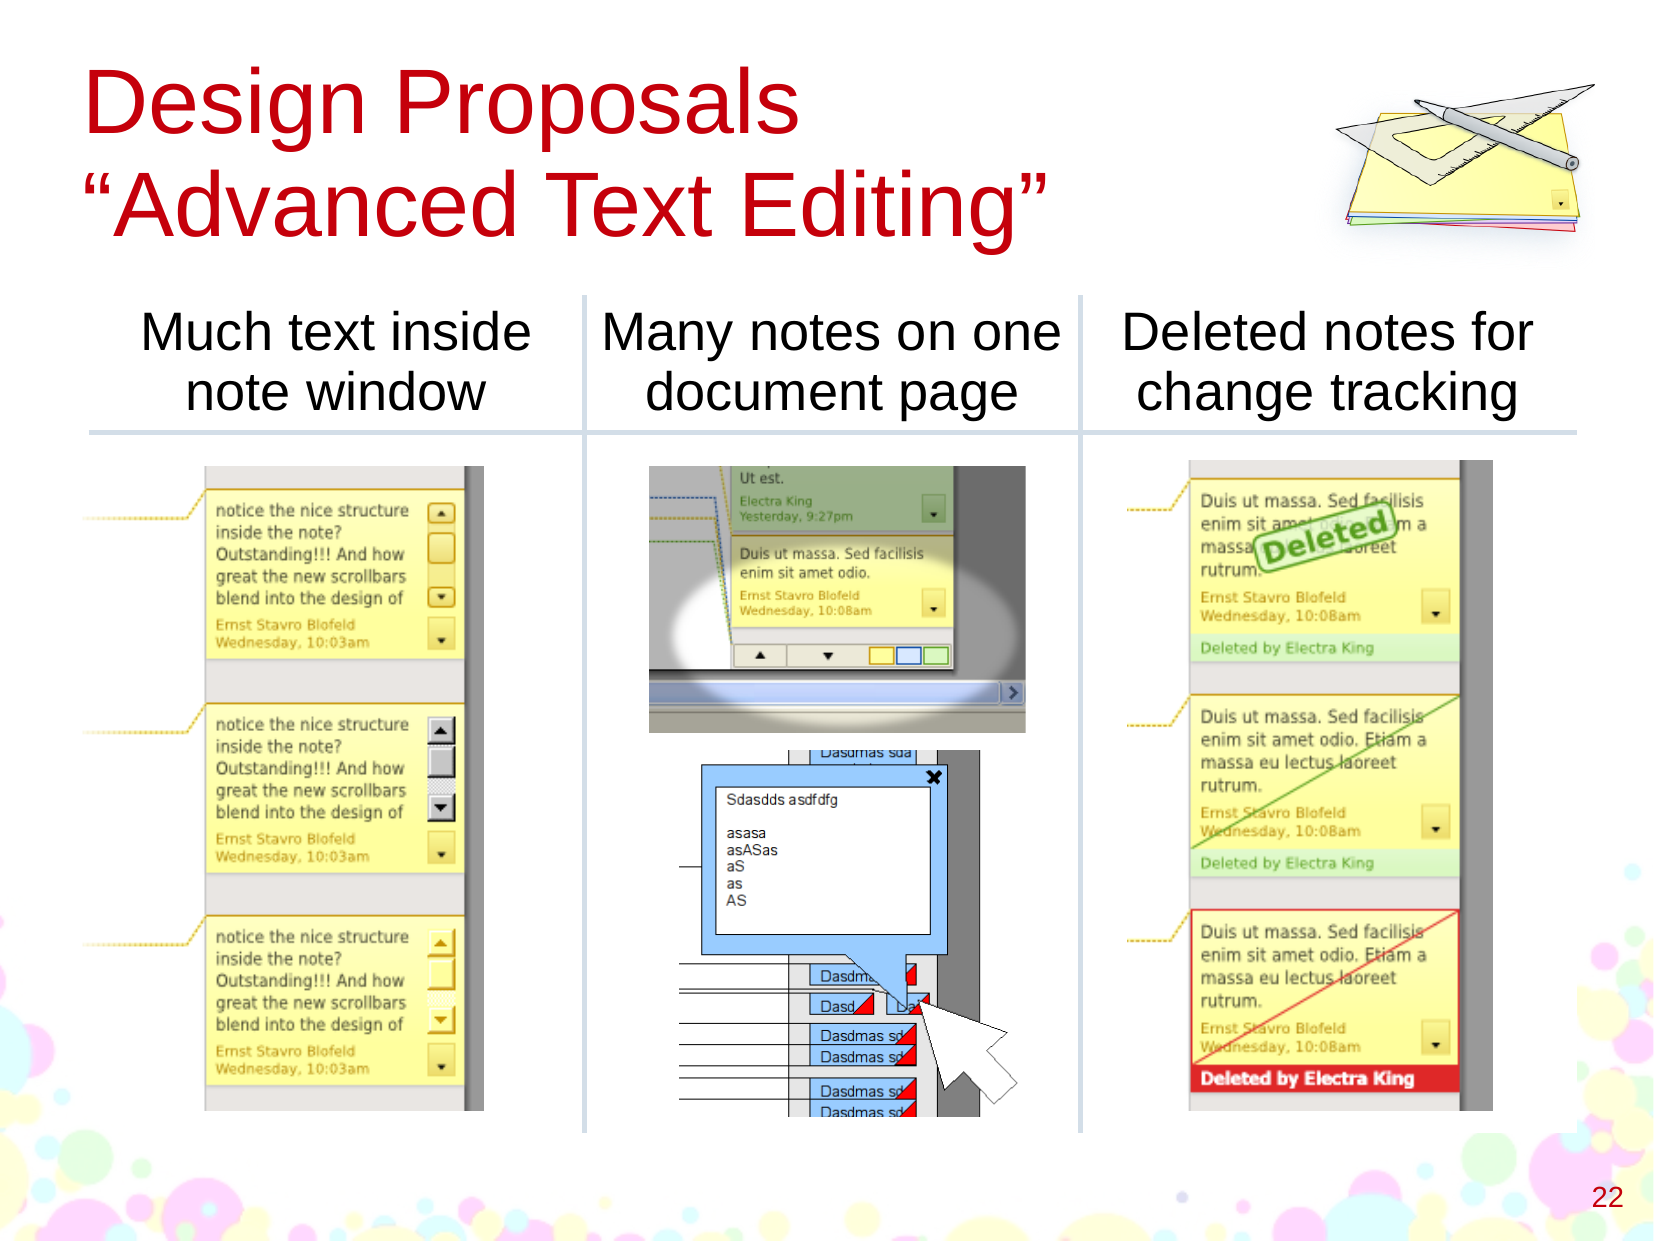

# Design Proposals “Advanced Text Editing”
| Much text inside note window | Many notes on one document page | Deleted notes for change tracking |
| --- | --- | --- |
| | | |
22